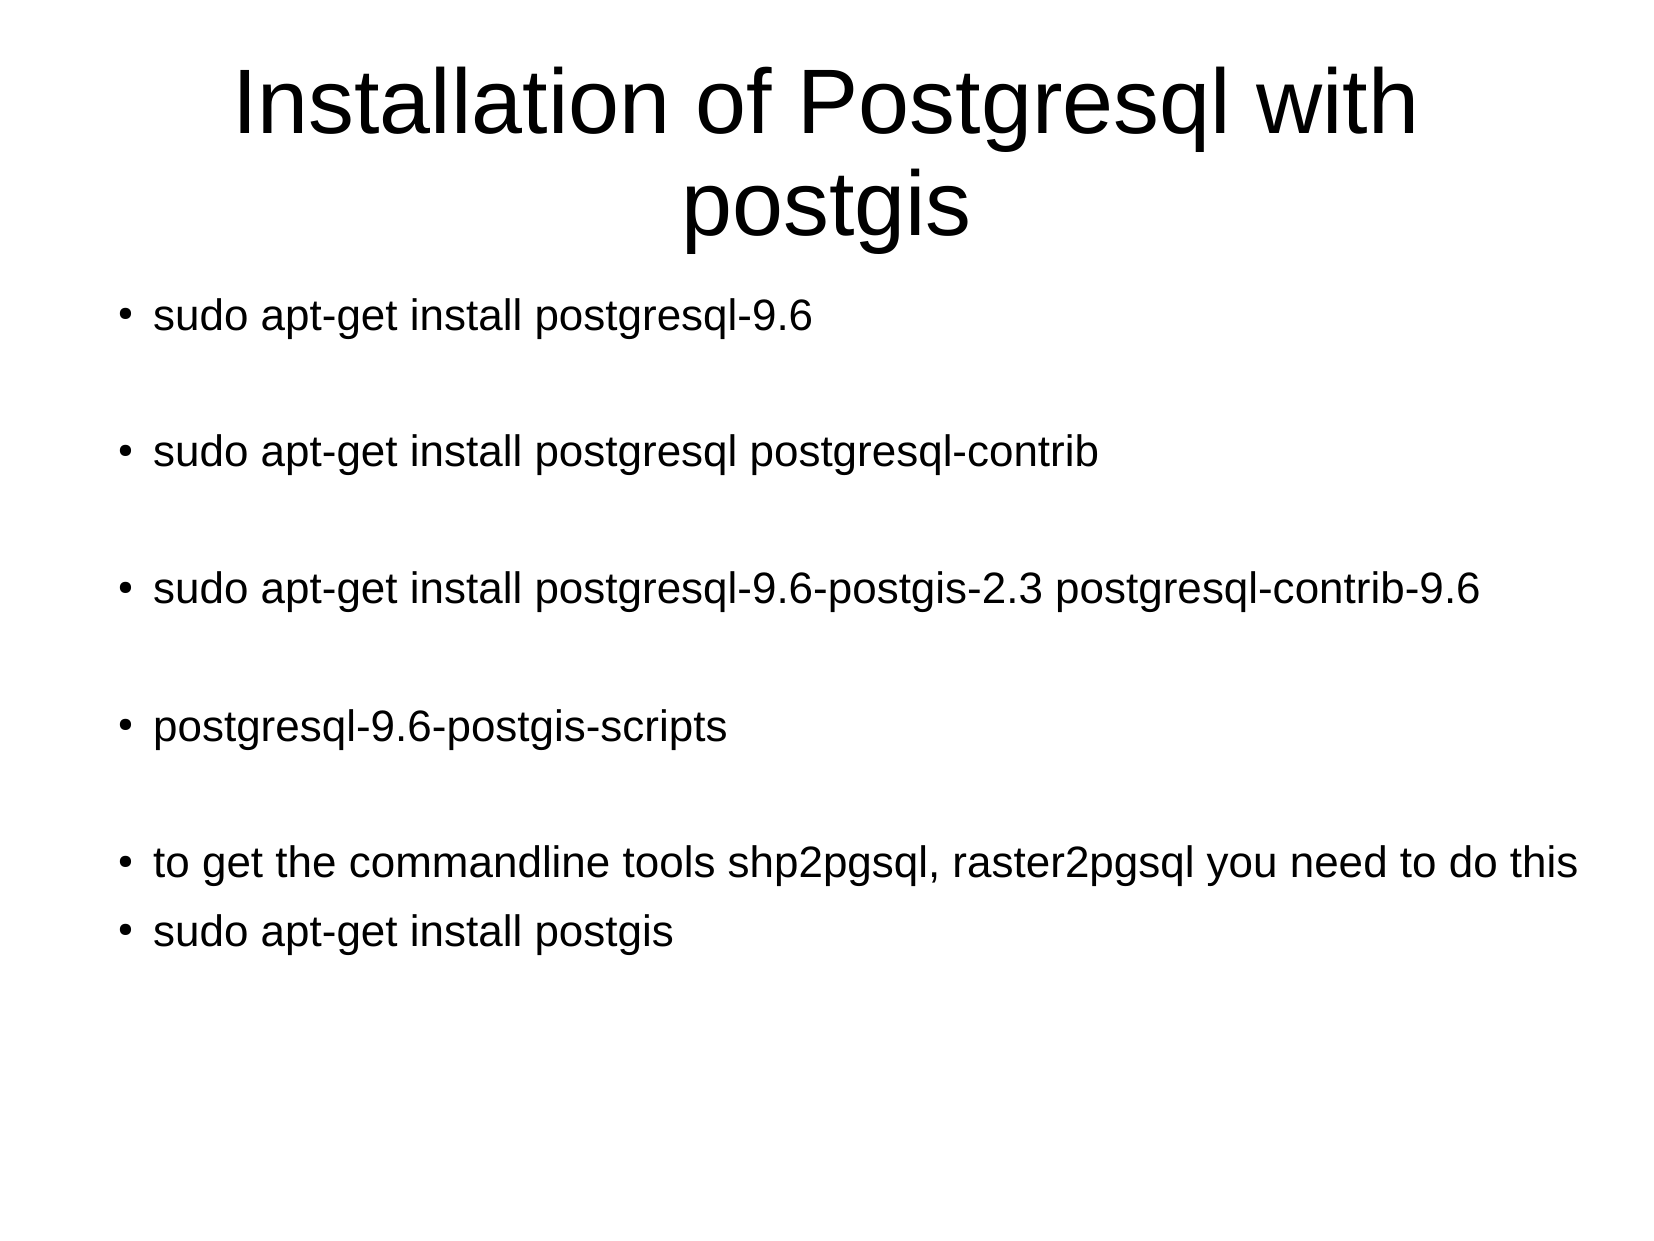

# Installation of Postgresql with postgis
sudo apt-get install postgresql-9.6
sudo apt-get install postgresql postgresql-contrib
sudo apt-get install postgresql-9.6-postgis-2.3 postgresql-contrib-9.6
postgresql-9.6-postgis-scripts
to get the commandline tools shp2pgsql, raster2pgsql you need to do this
sudo apt-get install postgis